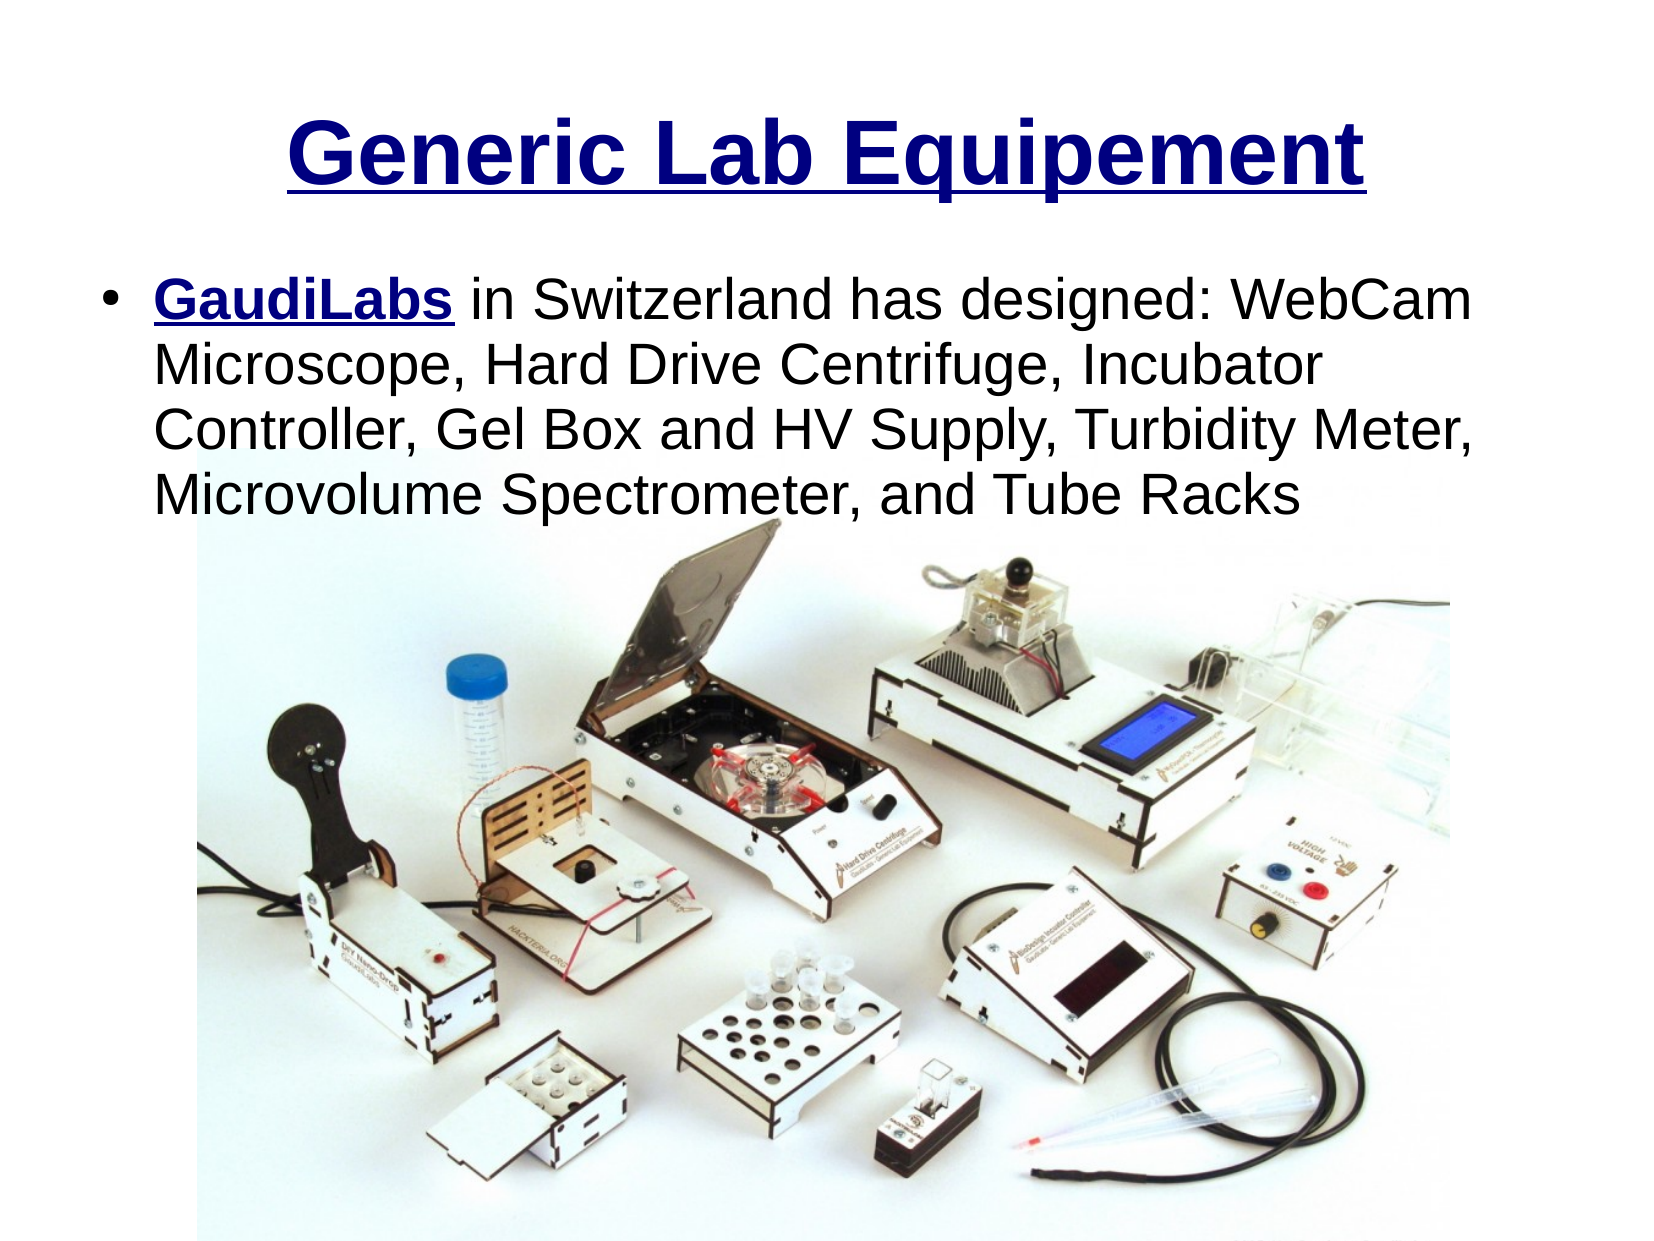

# Generic Lab Equipement
GaudiLabs in Switzerland has designed: WebCam Microscope, Hard Drive Centrifuge, Incubator Controller, Gel Box and HV Supply, Turbidity Meter, Microvolume Spectrometer, and Tube Racks